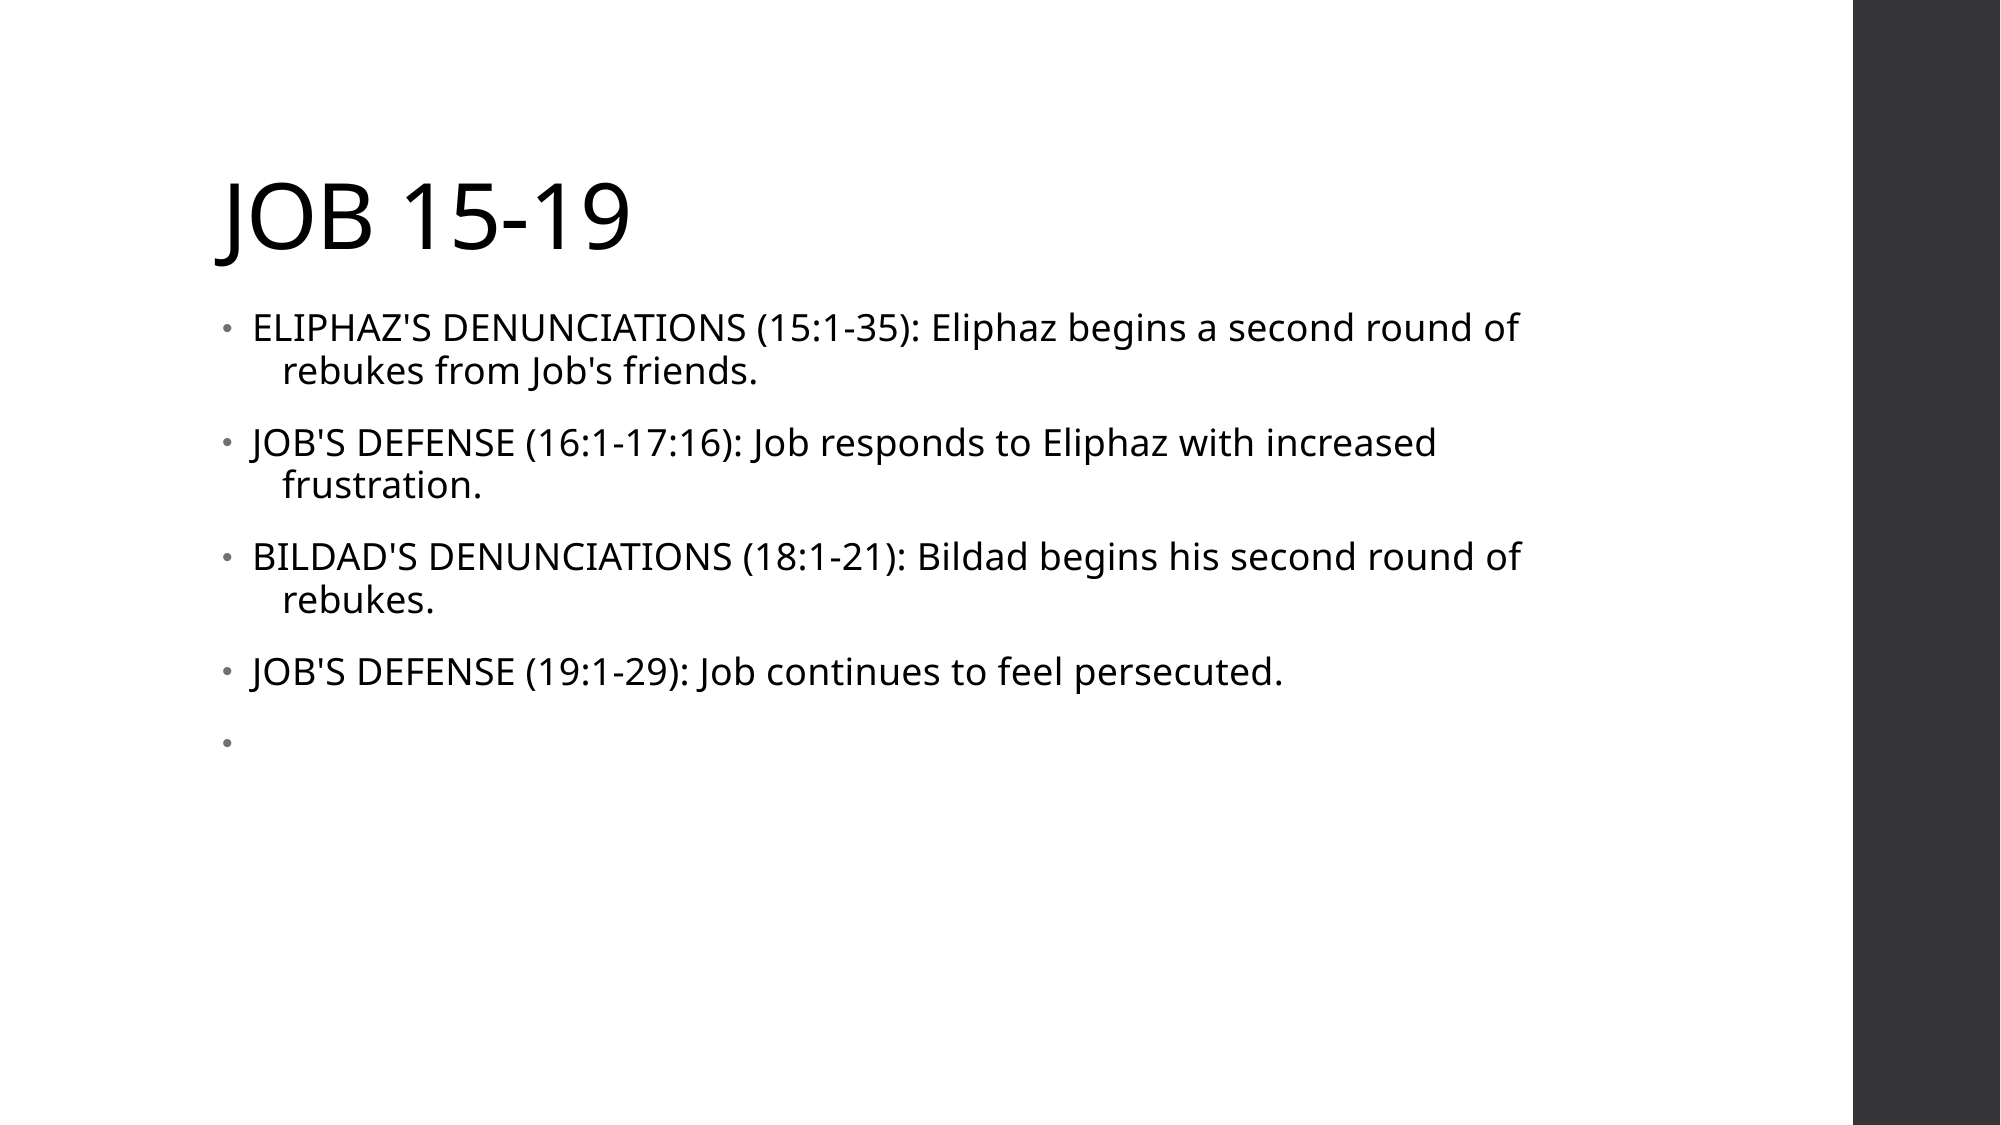

# JOB 15-19
ELIPHAZ'S DENUNCIATIONS (15:1-35): Eliphaz begins a second round of rebukes from Job's friends.
JOB'S DEFENSE (16:1-17:16): Job responds to Eliphaz with increased frustration.
BILDAD'S DENUNCIATIONS (18:1-21): Bildad begins his second round of rebukes.
JOB'S DEFENSE (19:1-29): Job continues to feel persecuted.